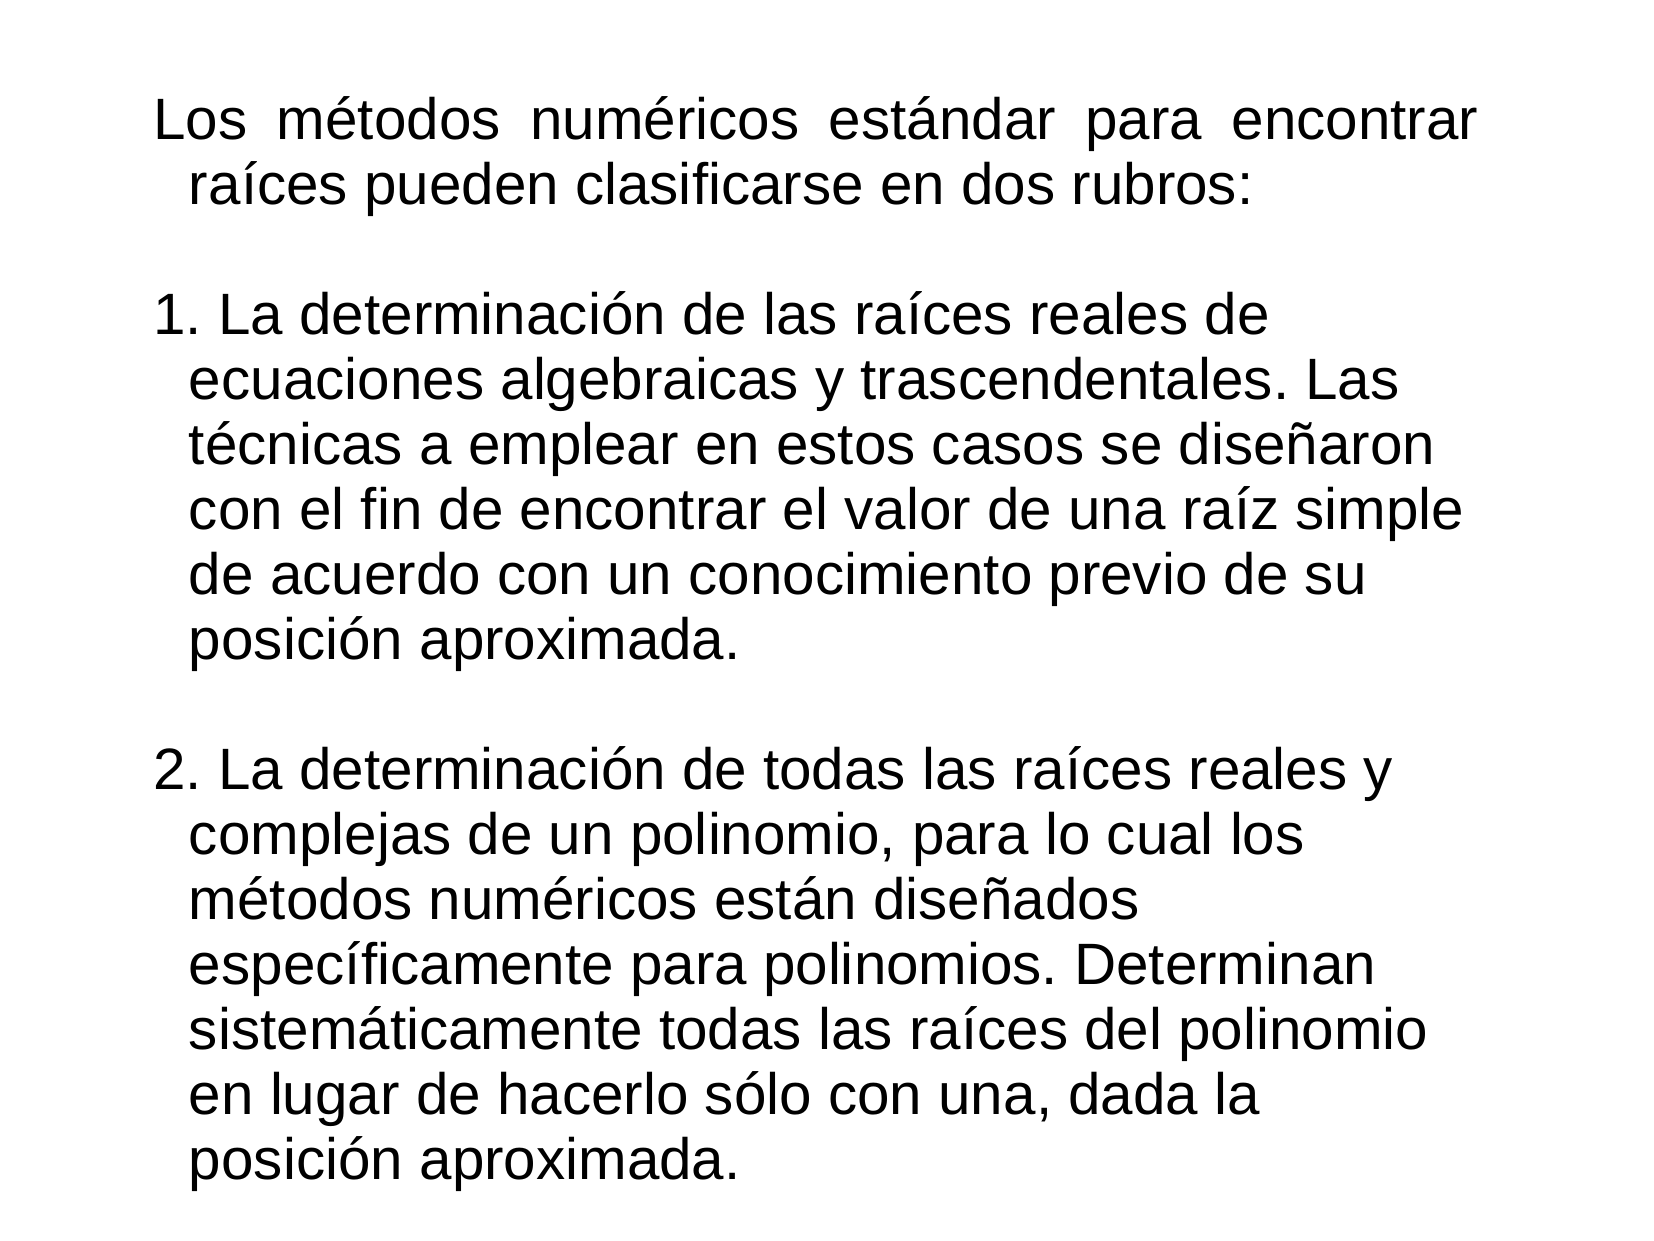

#
Los métodos numéricos estándar para encontrar raíces pueden clasificarse en dos rubros:
1. La determinación de las raíces reales de ecuaciones algebraicas y trascendentales. Las técnicas a emplear en estos casos se diseñaron con el fin de encontrar el valor de una raíz simple de acuerdo con un conocimiento previo de su posición aproximada.
2. La determinación de todas las raíces reales y complejas de un polinomio, para lo cual los métodos numéricos están diseñados específicamente para polinomios. Determinan sistemáticamente todas las raíces del polinomio en lugar de hacerlo sólo con una, dada la posición aproximada.